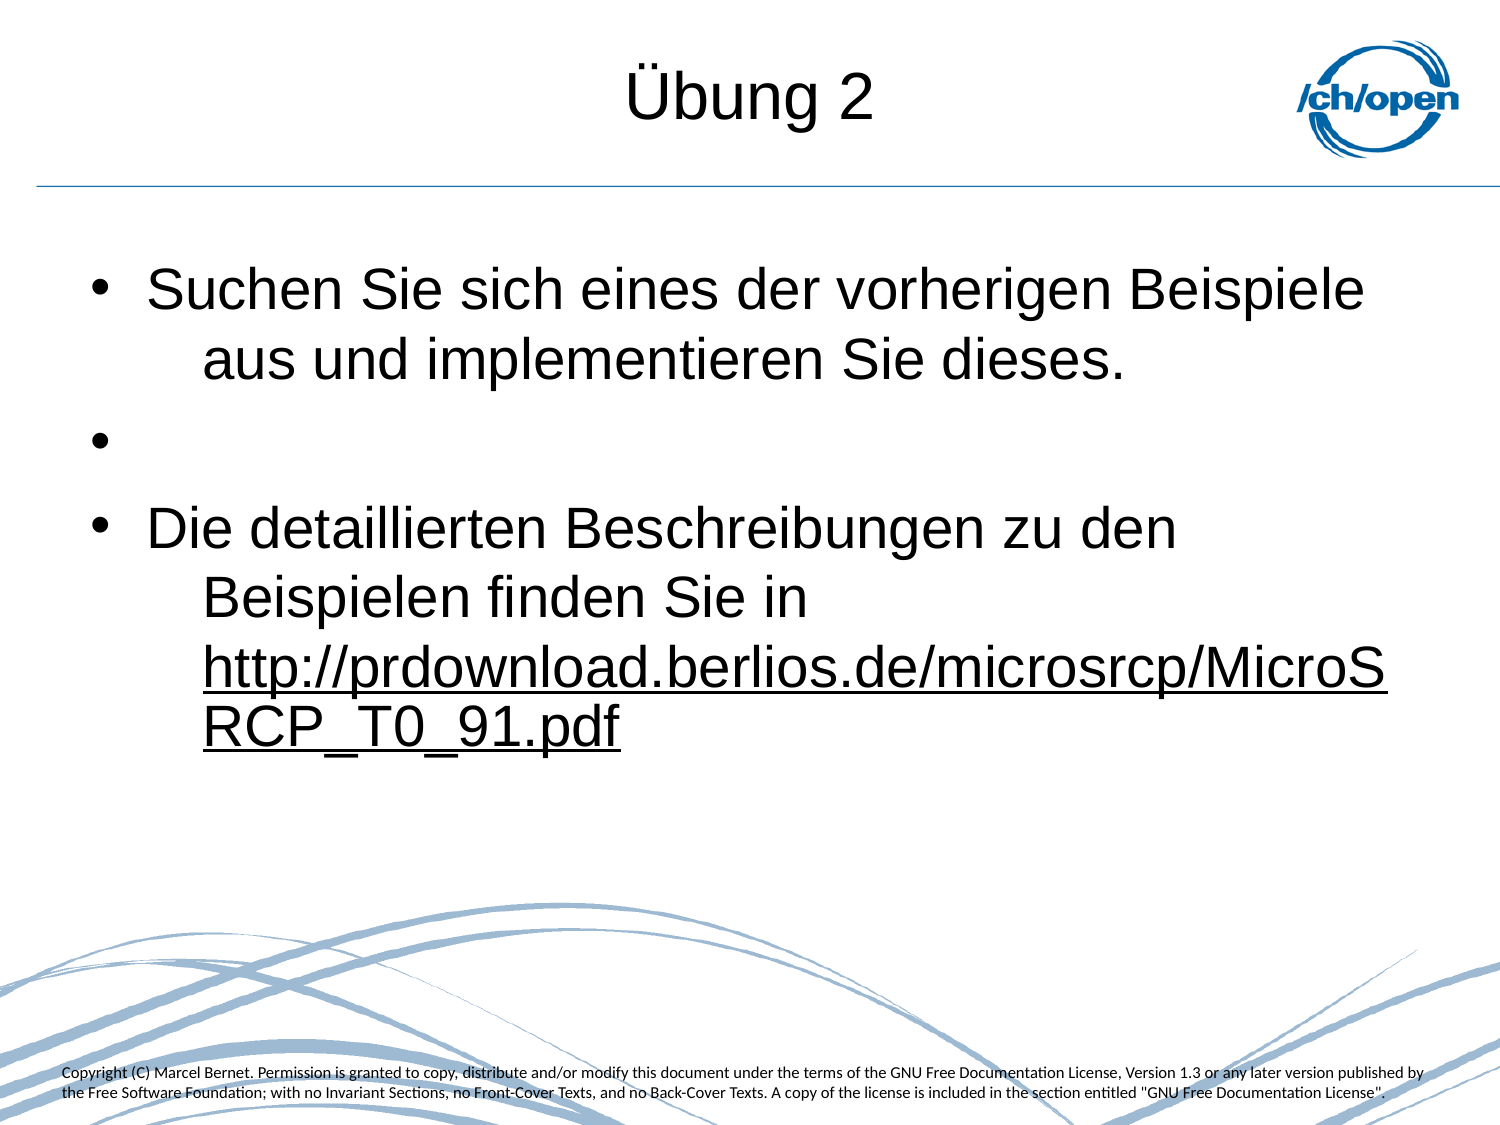

# Übung 2
Suchen Sie sich eines der vorherigen Beispiele aus und implementieren Sie dieses.
Die detaillierten Beschreibungen zu den Beispielen finden Sie in http://prdownload.berlios.de/microsrcp/MicroSRCP_T0_91.pdf